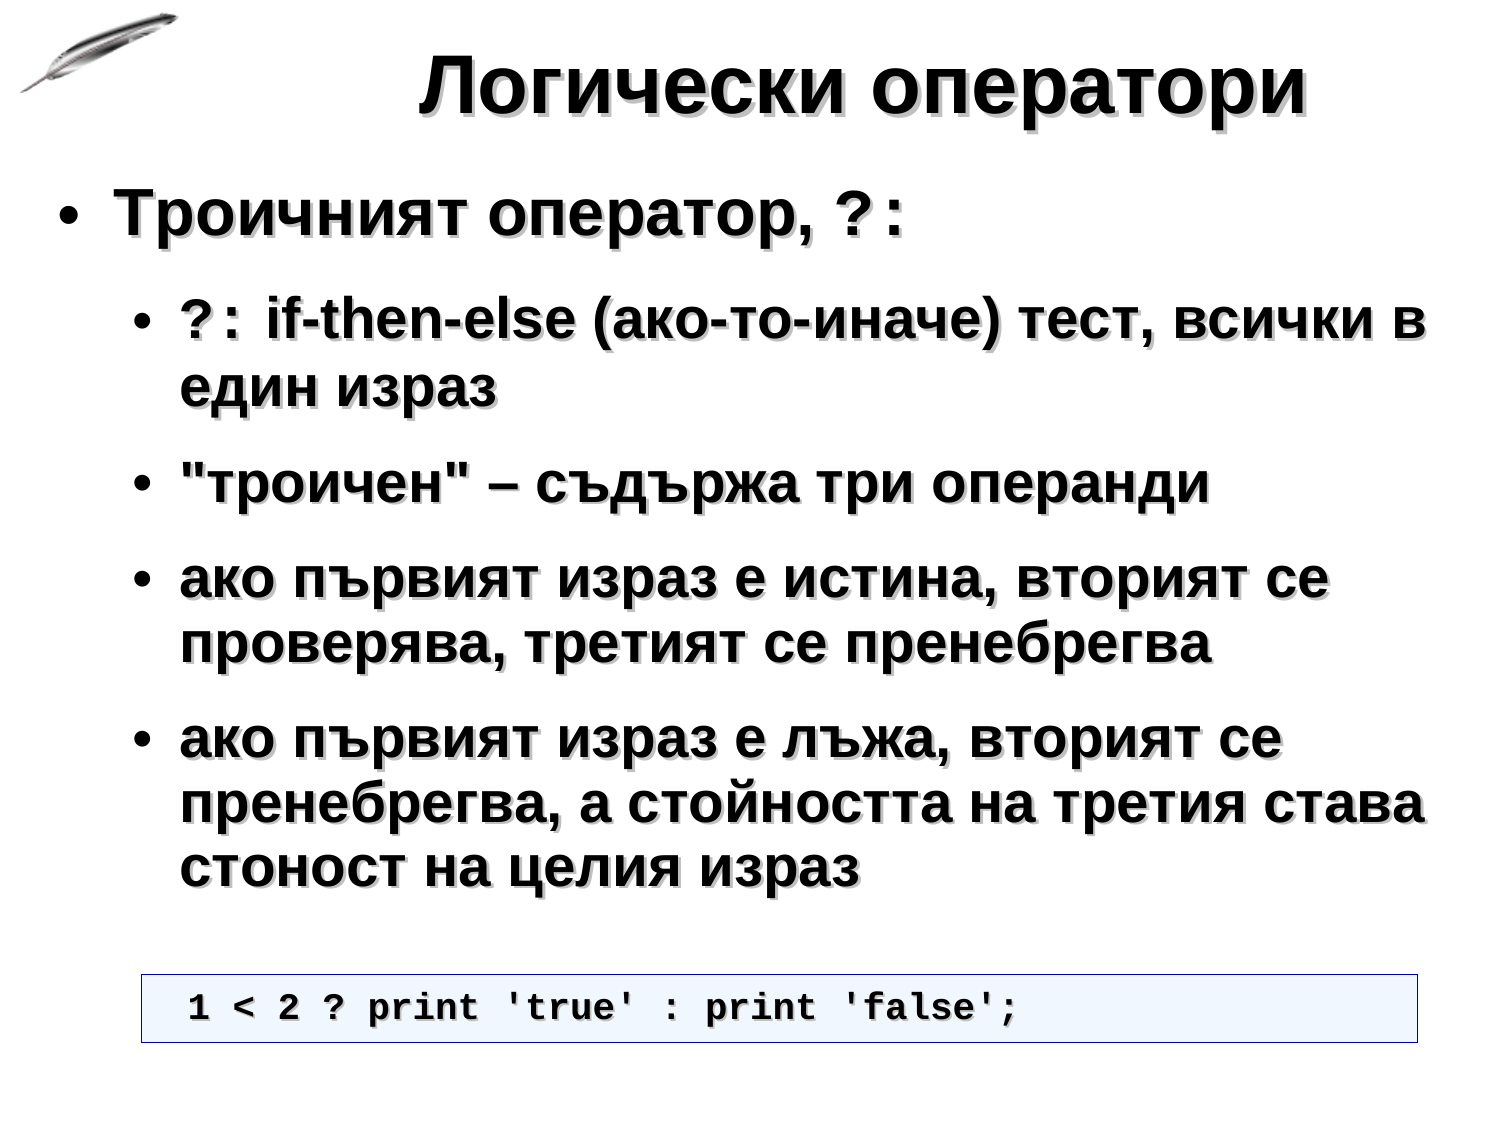

# Логически оператори
Троичният оператор, ?:
?: if-then-else (ако-то-иначе) тест, всички в един израз
"троичен" – съдържа три операнди
ако първият израз е истина, вторият се проверява, третият се пренебрегва
ако първият израз е лъжа, вторият се пренебрегва, а стойността на третия става стоност на целия израз
 1 < 2 ? print 'true' : print 'false';